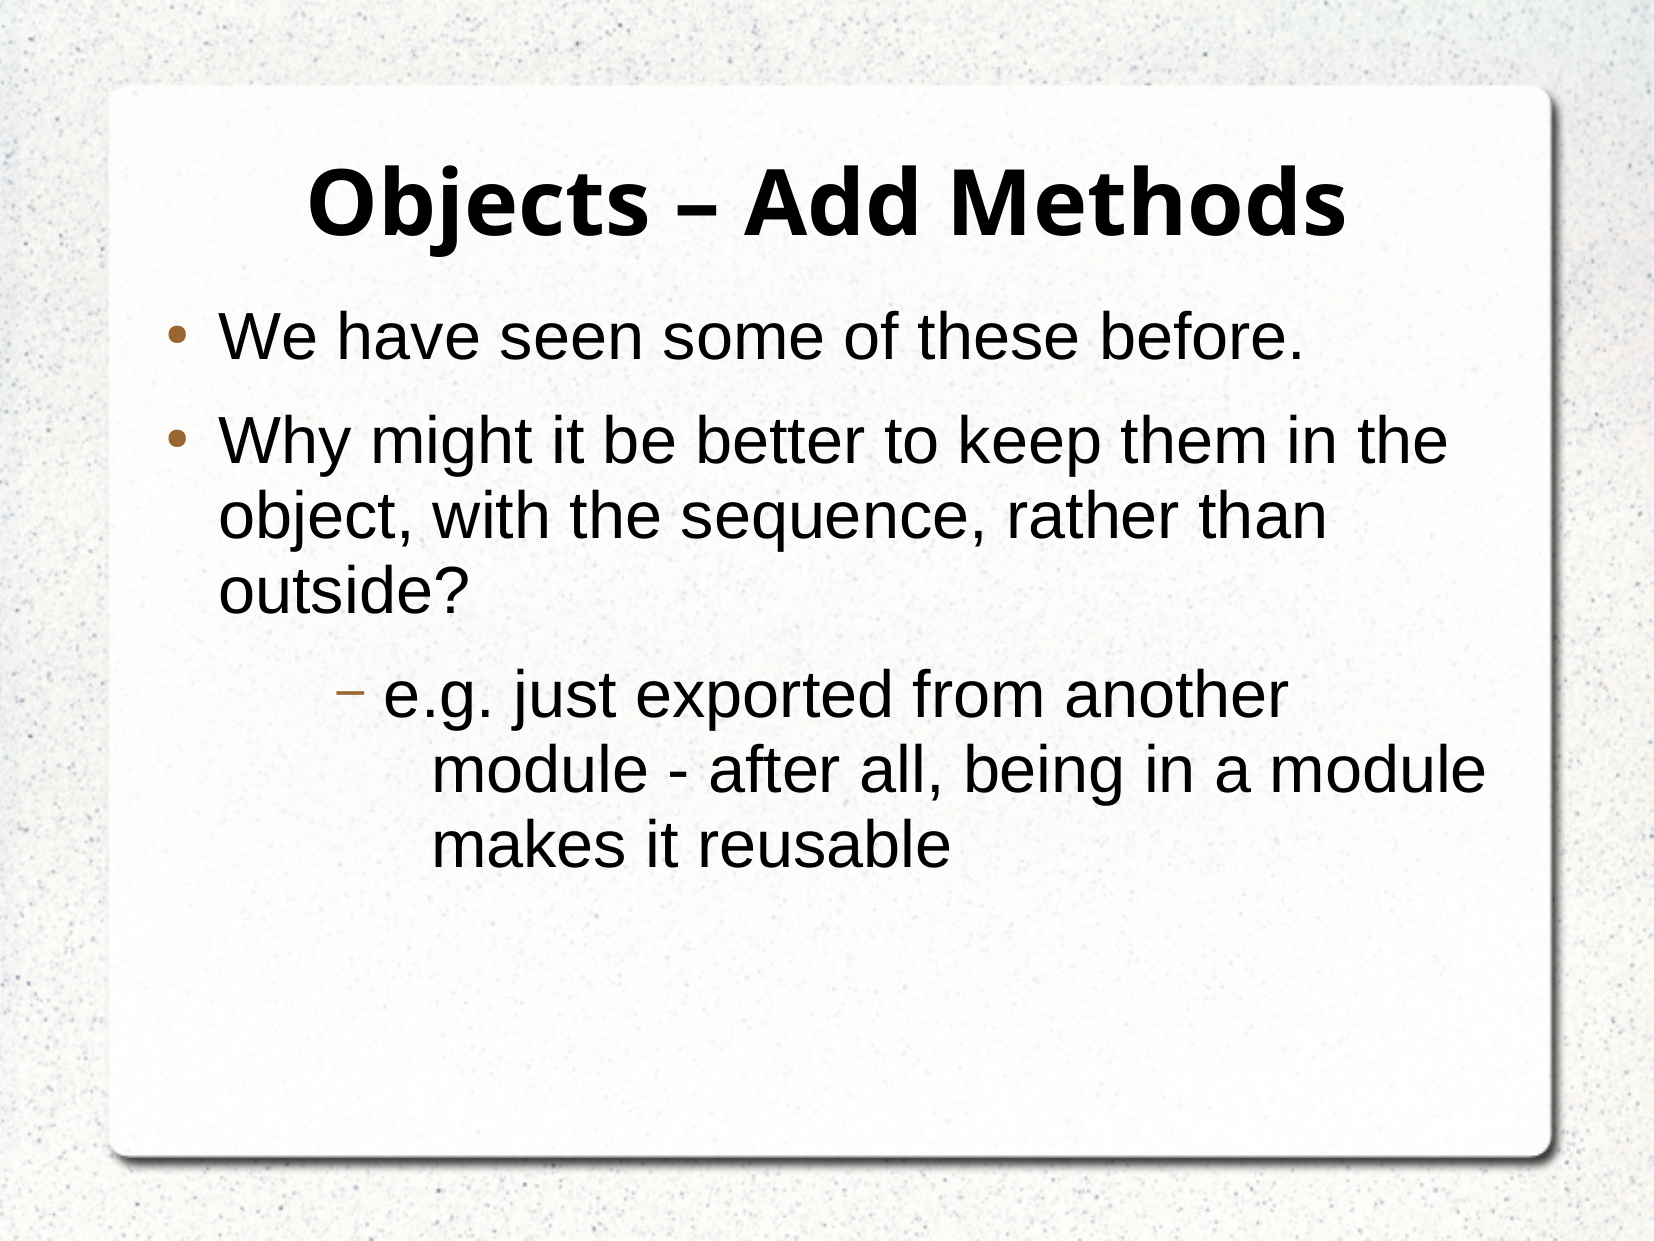

# Objects – Add Methods
We have seen some of these before.
Why might it be better to keep them in the object, with the sequence, rather than outside?
e.g. just exported from another module - after all, being in a module makes it reusable